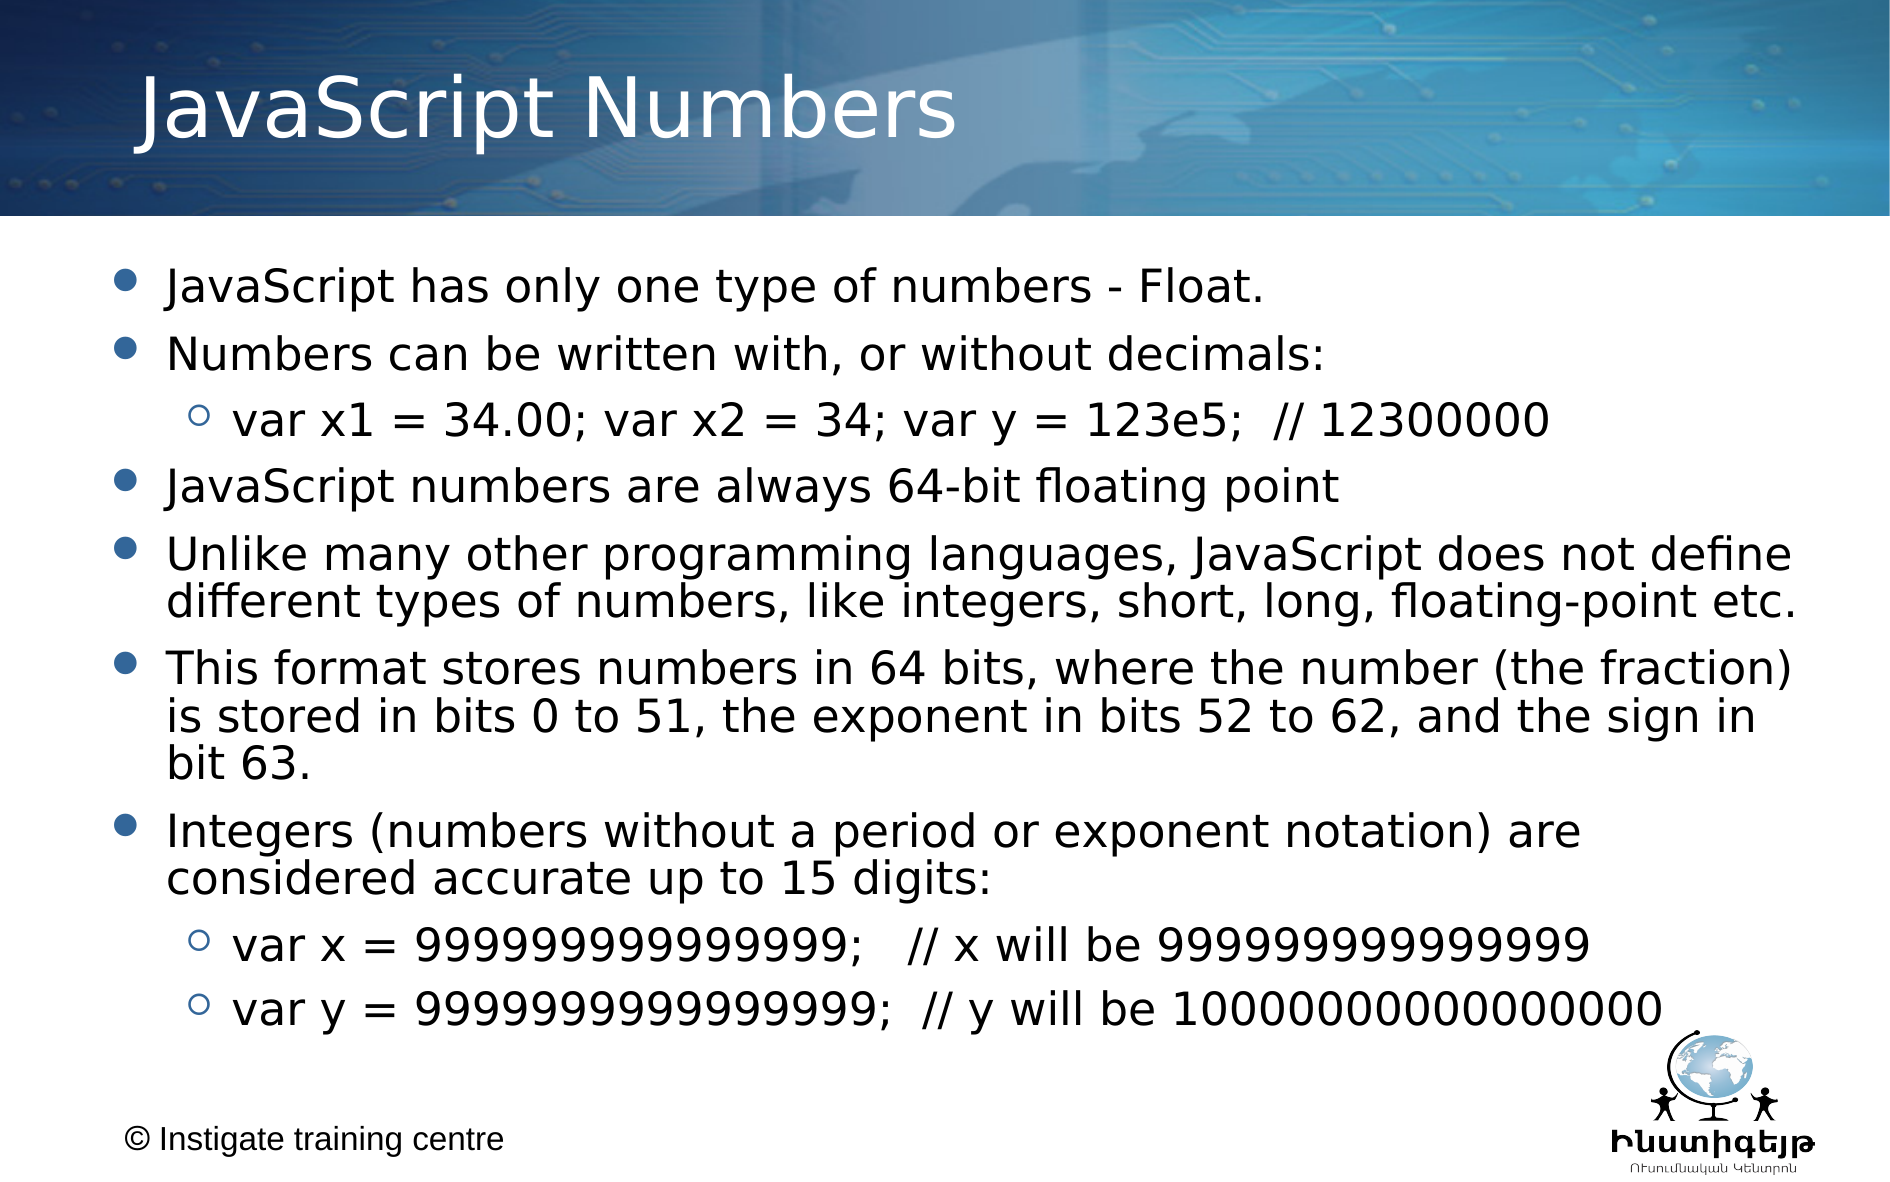

JavaScript Numbers
# JavaScript has only one type of numbers - Float.
Numbers can be written with, or without decimals:
var x1 = 34.00; var x2 = 34; var y = 123e5; // 12300000
JavaScript numbers are always 64-bit floating point
Unlike many other programming languages, JavaScript does not define different types of numbers, like integers, short, long, floating-point etc.
This format stores numbers in 64 bits, where the number (the fraction) is stored in bits 0 to 51, the exponent in bits 52 to 62, and the sign in bit 63.
Integers (numbers without a period or exponent notation) are considered accurate up to 15 digits:
var x = 999999999999999; // x will be 999999999999999
var y = 9999999999999999; // y will be 10000000000000000